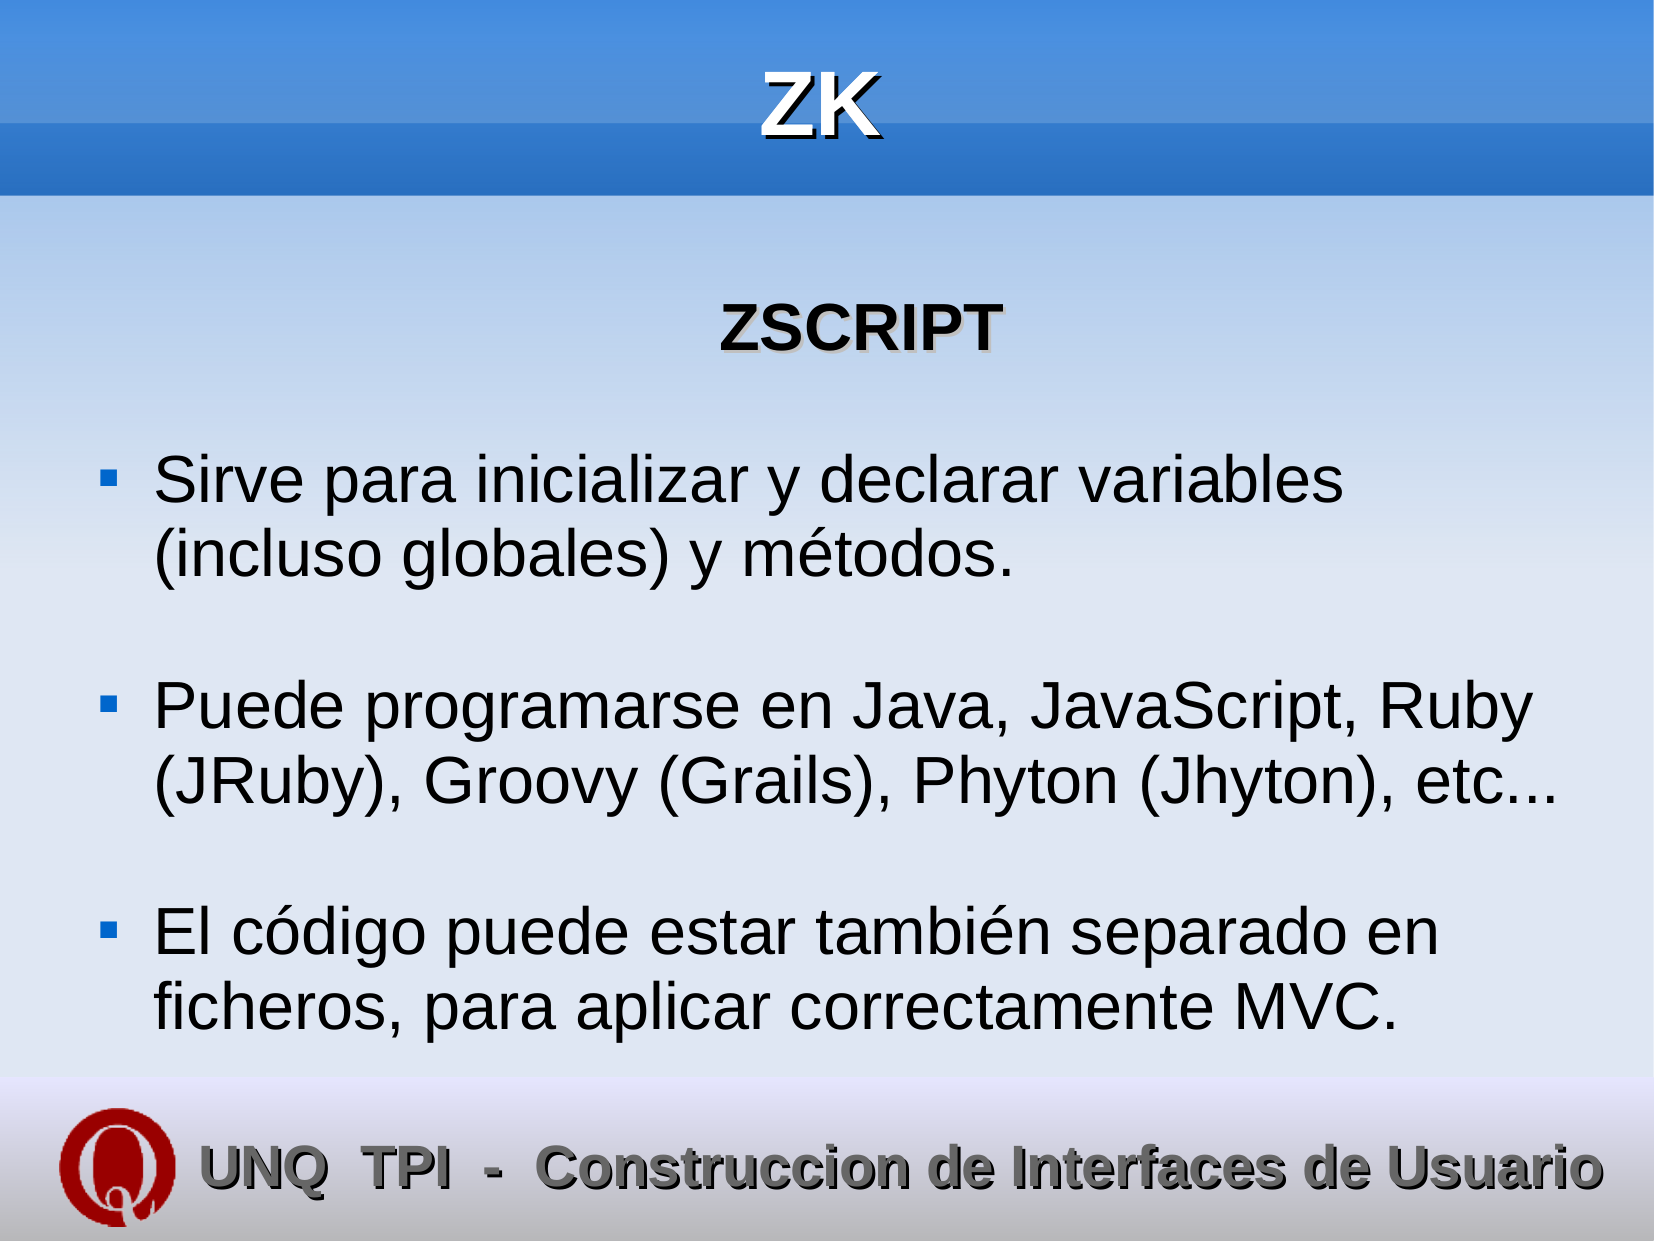

# ZK
ZK
ZSCRIPT
Sirve para inicializar y declarar variables (incluso globales) y métodos.
Puede programarse en Java, JavaScript, Ruby (JRuby), Groovy (Grails), Phyton (Jhyton), etc...
El código puede estar también separado en ficheros, para aplicar correctamente MVC.
UNQ TPI - Construccion de Interfaces de Usuario